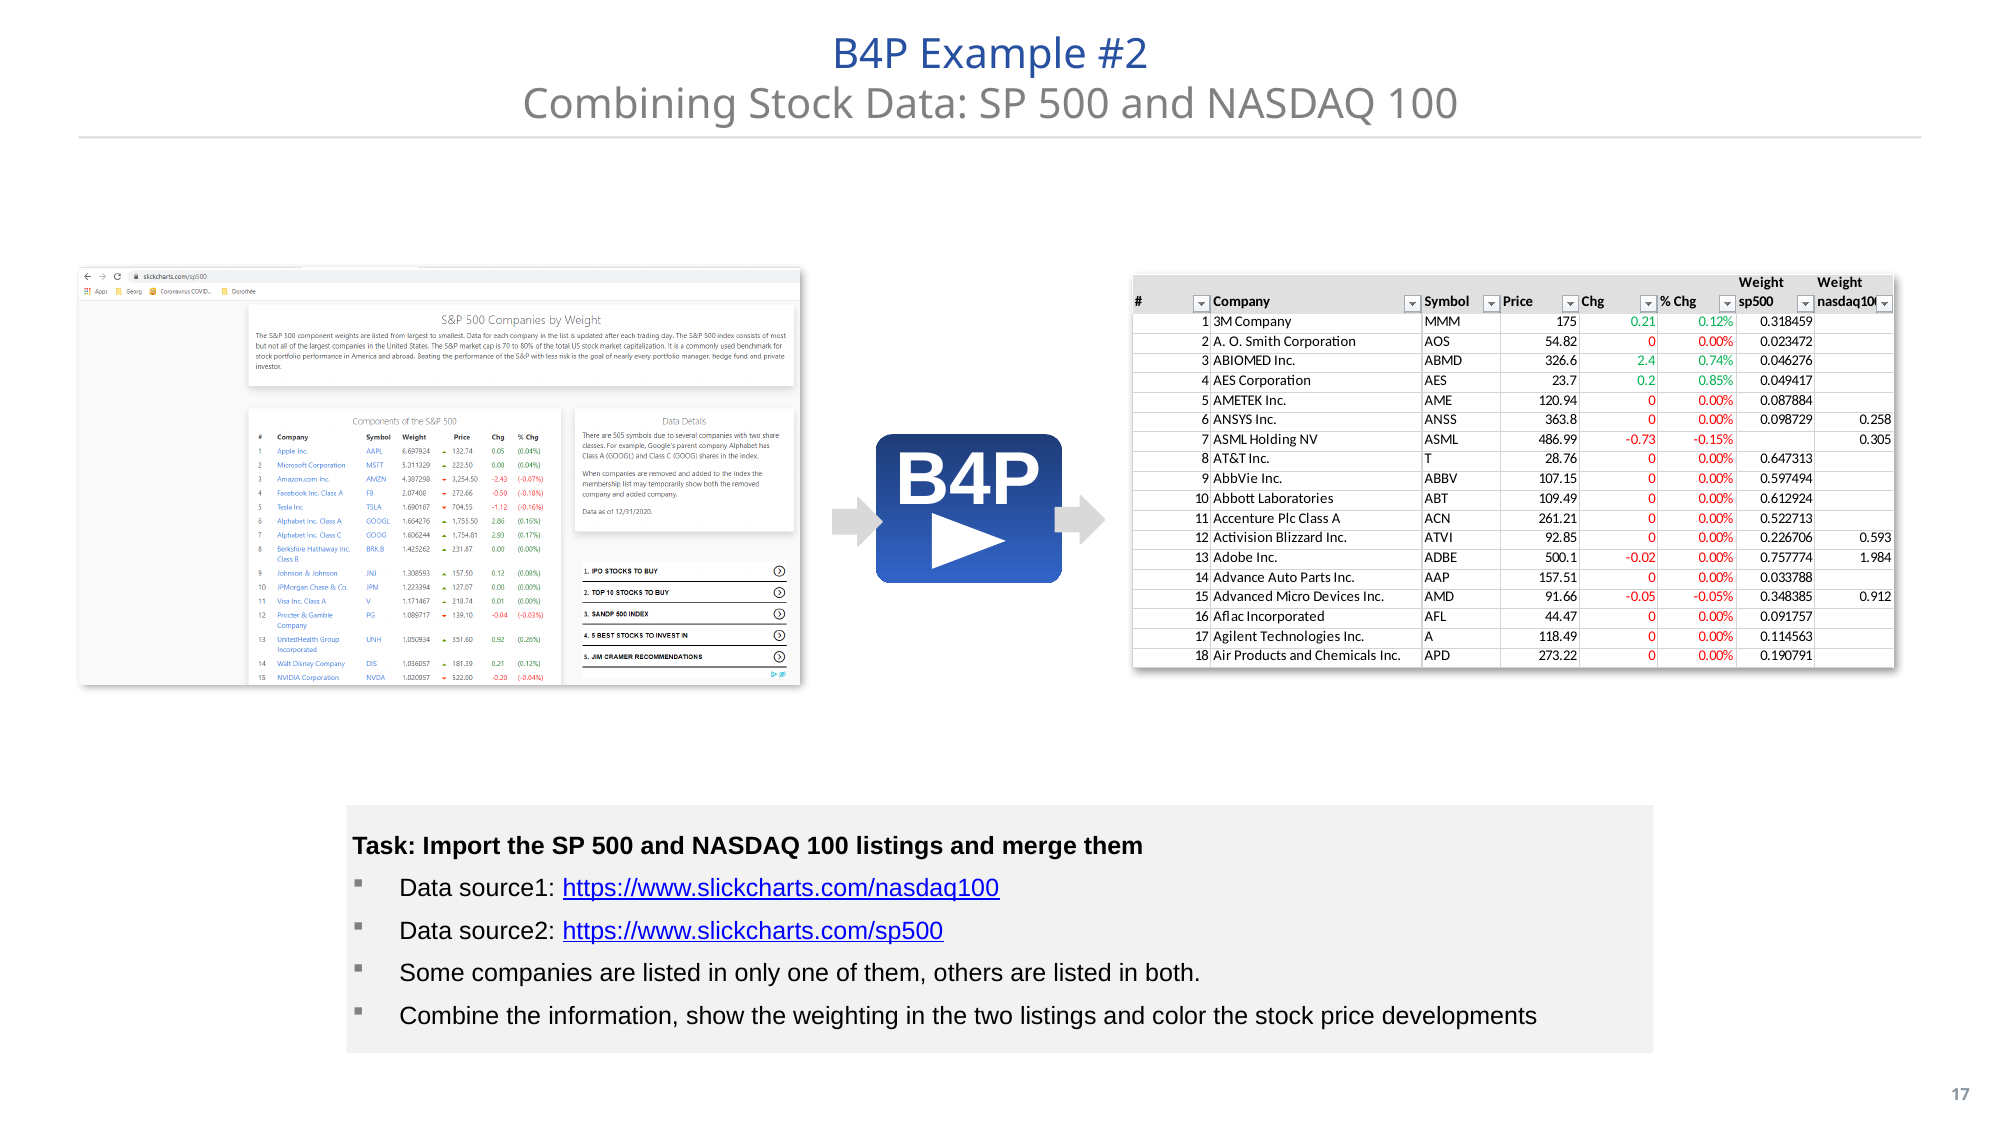

# B4P Example #2 Combining Stock Data: SP 500 and NASDAQ 100
4P
B4P
Task: Import the SP 500 and NASDAQ 100 listings and merge them
Data source1: https://www.slickcharts.com/nasdaq100
Data source2: https://www.slickcharts.com/sp500
Some companies are listed in only one of them, others are listed in both.
Combine the information, show the weighting in the two listings and color the stock price developments